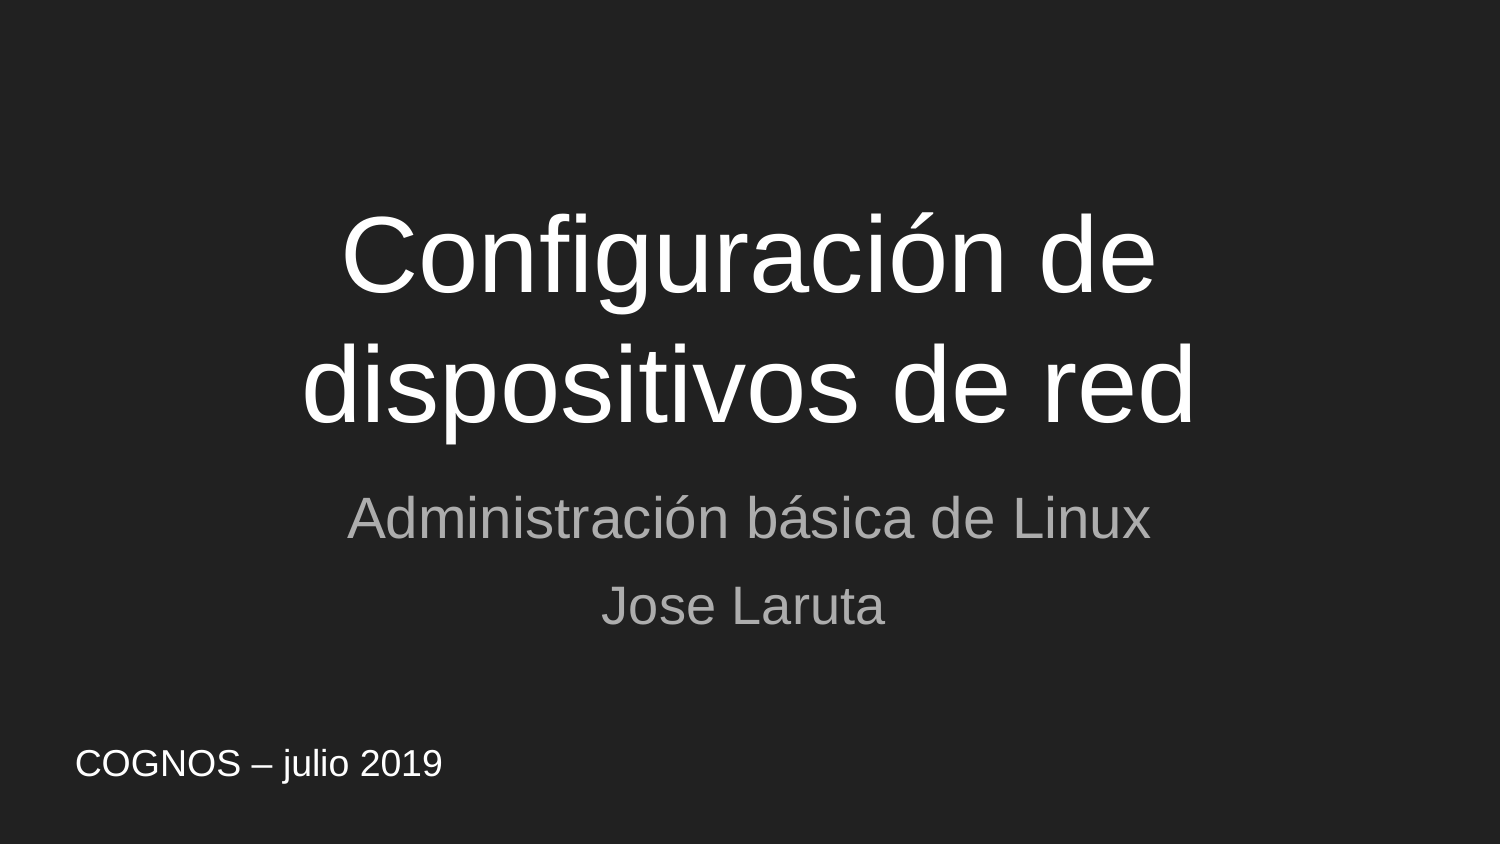

# Configuración de dispositivos de red
Administración básica de Linux
Jose Laruta
COGNOS – julio 2019